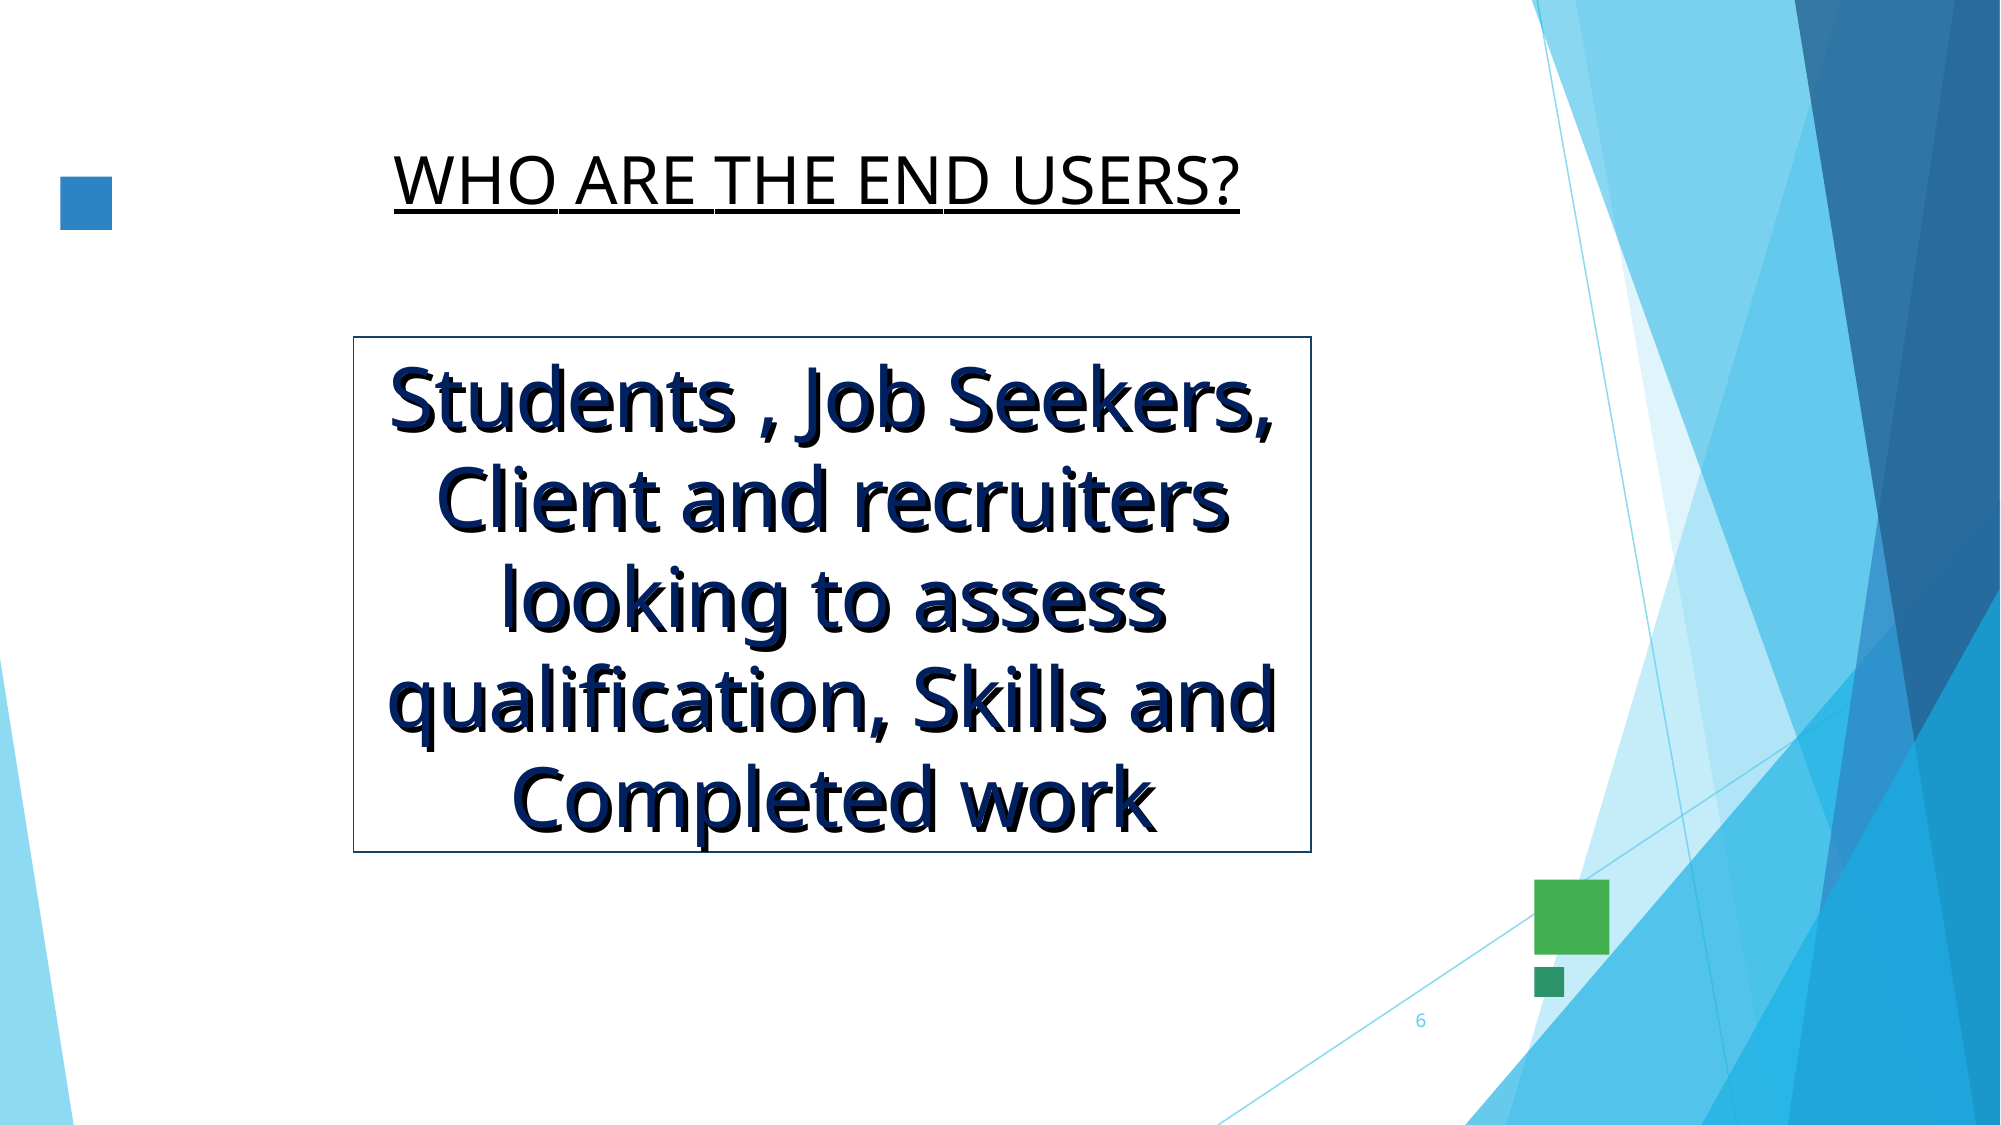

# WHO ARE THE END USERS?
Students , Job Seekers, Client and recruiters looking to assess qualification, Skills and Completed work